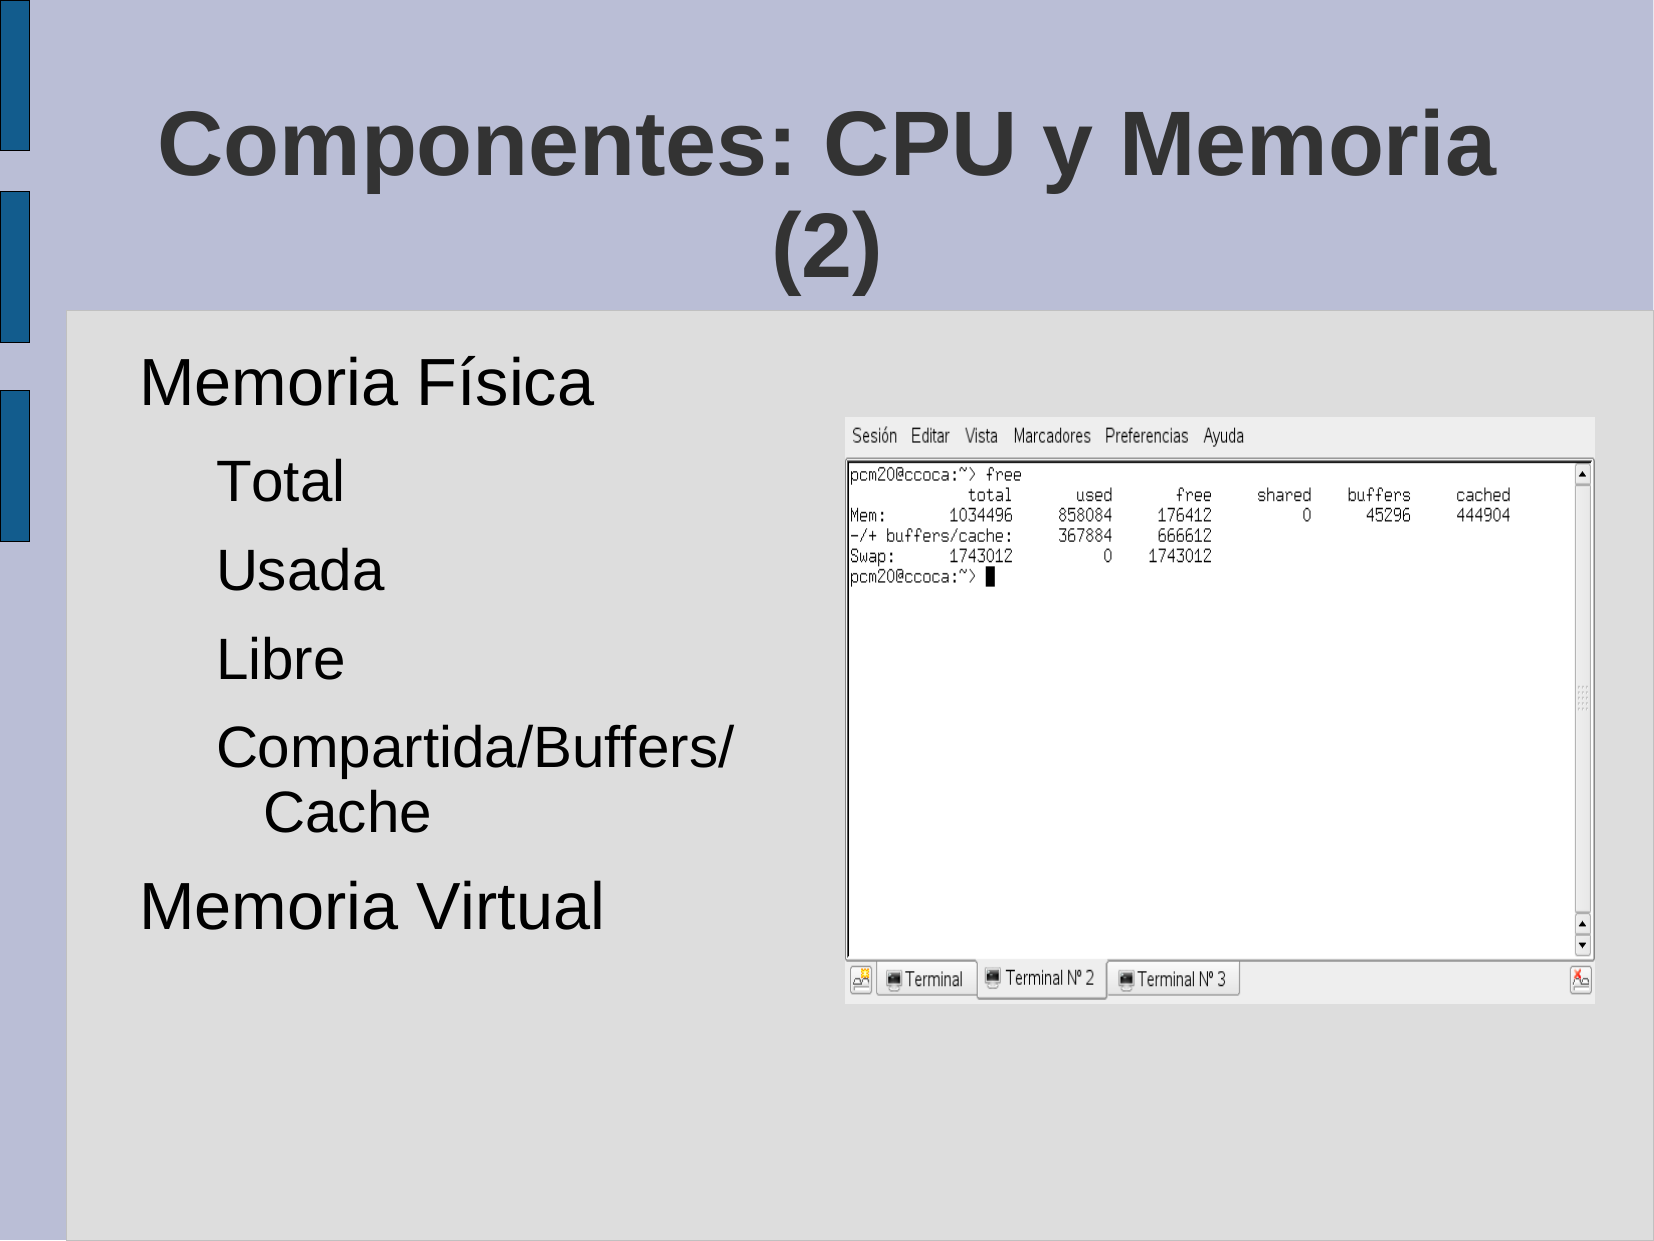

# Componentes: CPU y Memoria (2)
Memoria Física
Total
Usada
Libre
Compartida/Buffers/Cache
Memoria Virtual